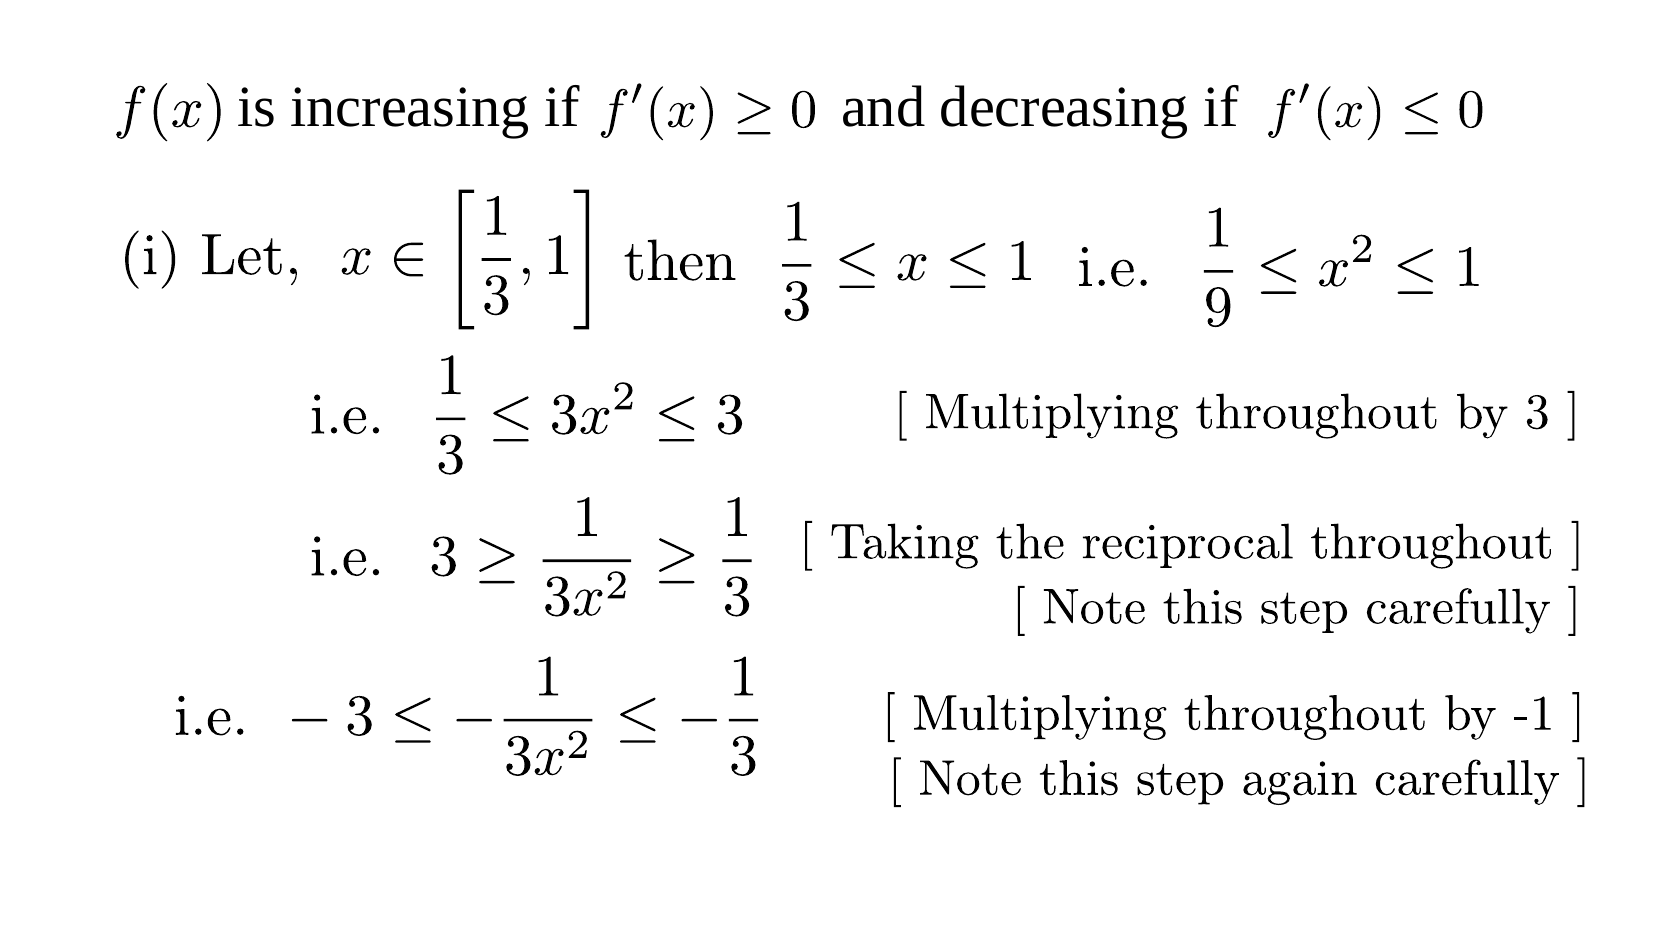

# is increasing if and decreasing if